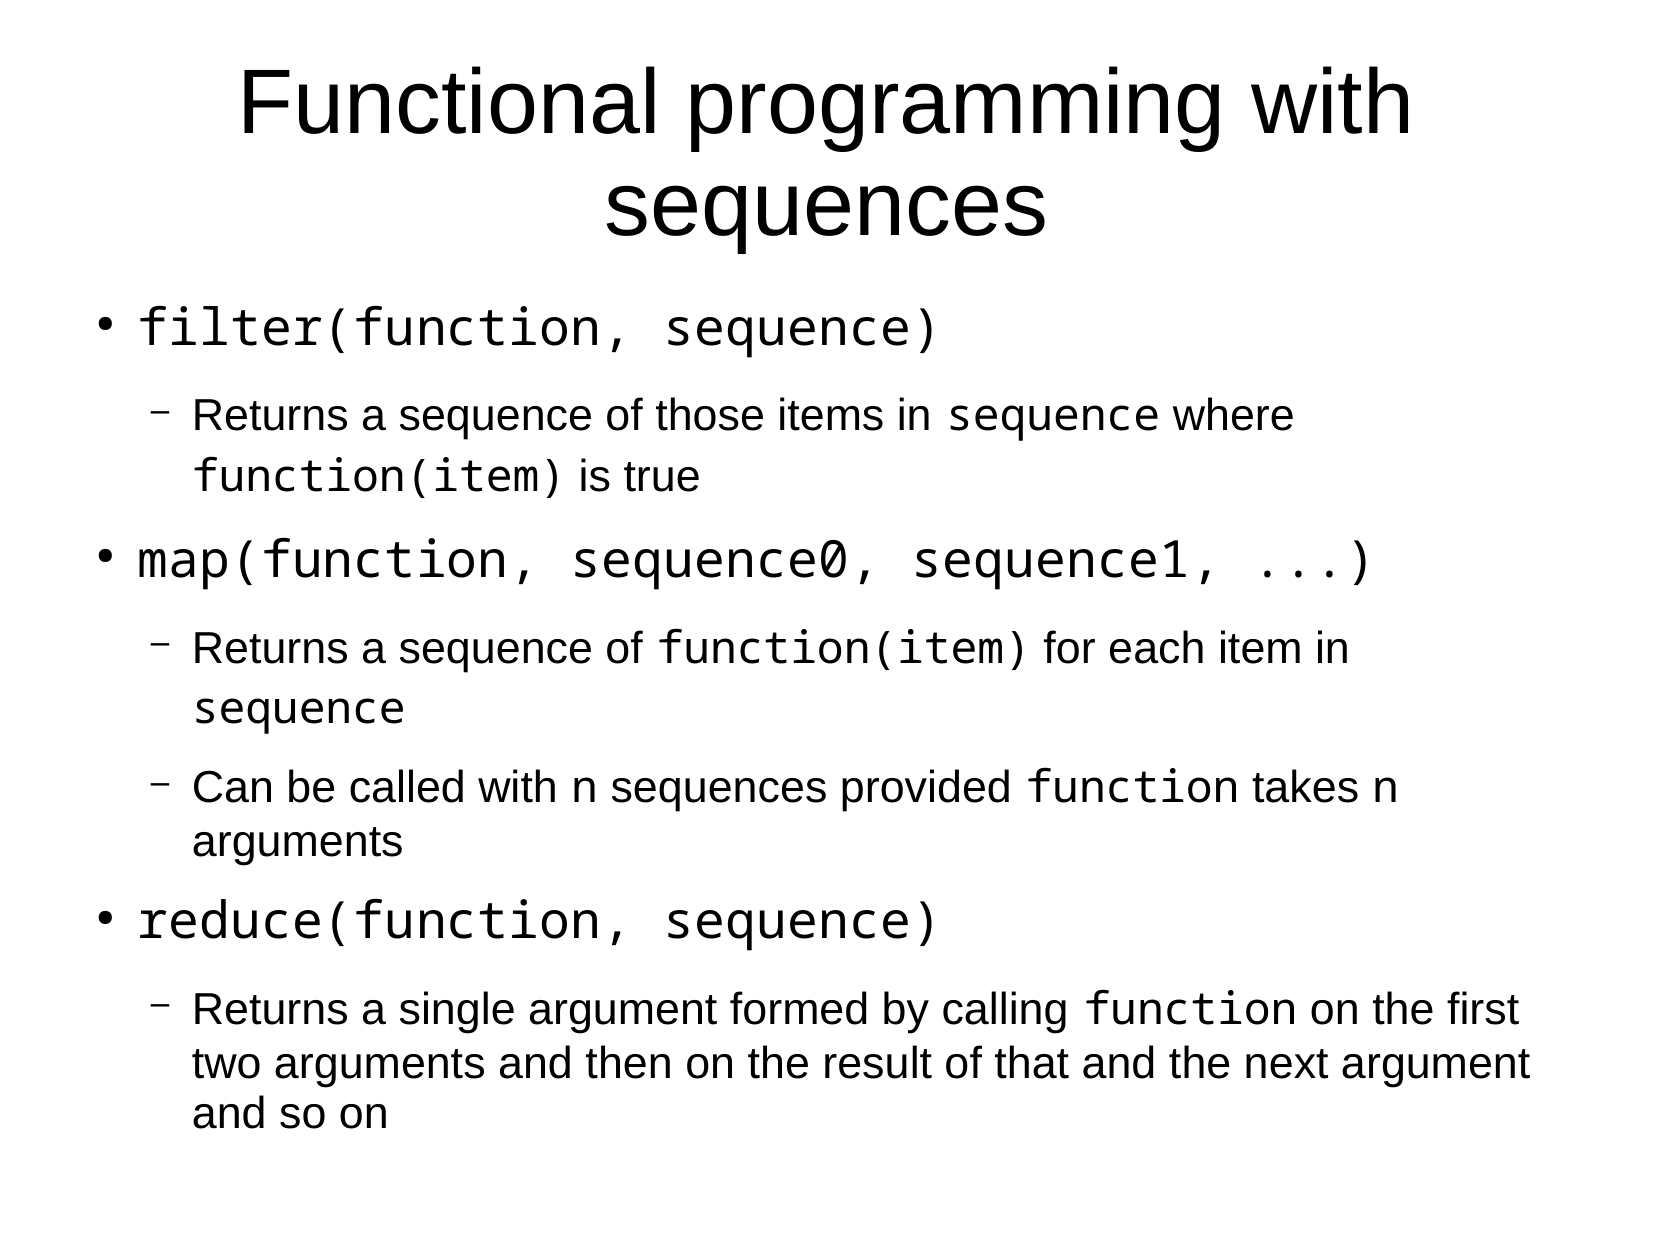

# Functional programming with sequences
filter(function, sequence)
Returns a sequence of those items in sequence where function(item) is true
map(function, sequence0, sequence1, ...)
Returns a sequence of function(item) for each item in sequence
Can be called with n sequences provided function takes n arguments
reduce(function, sequence)
Returns a single argument formed by calling function on the first two arguments and then on the result of that and the next argument and so on